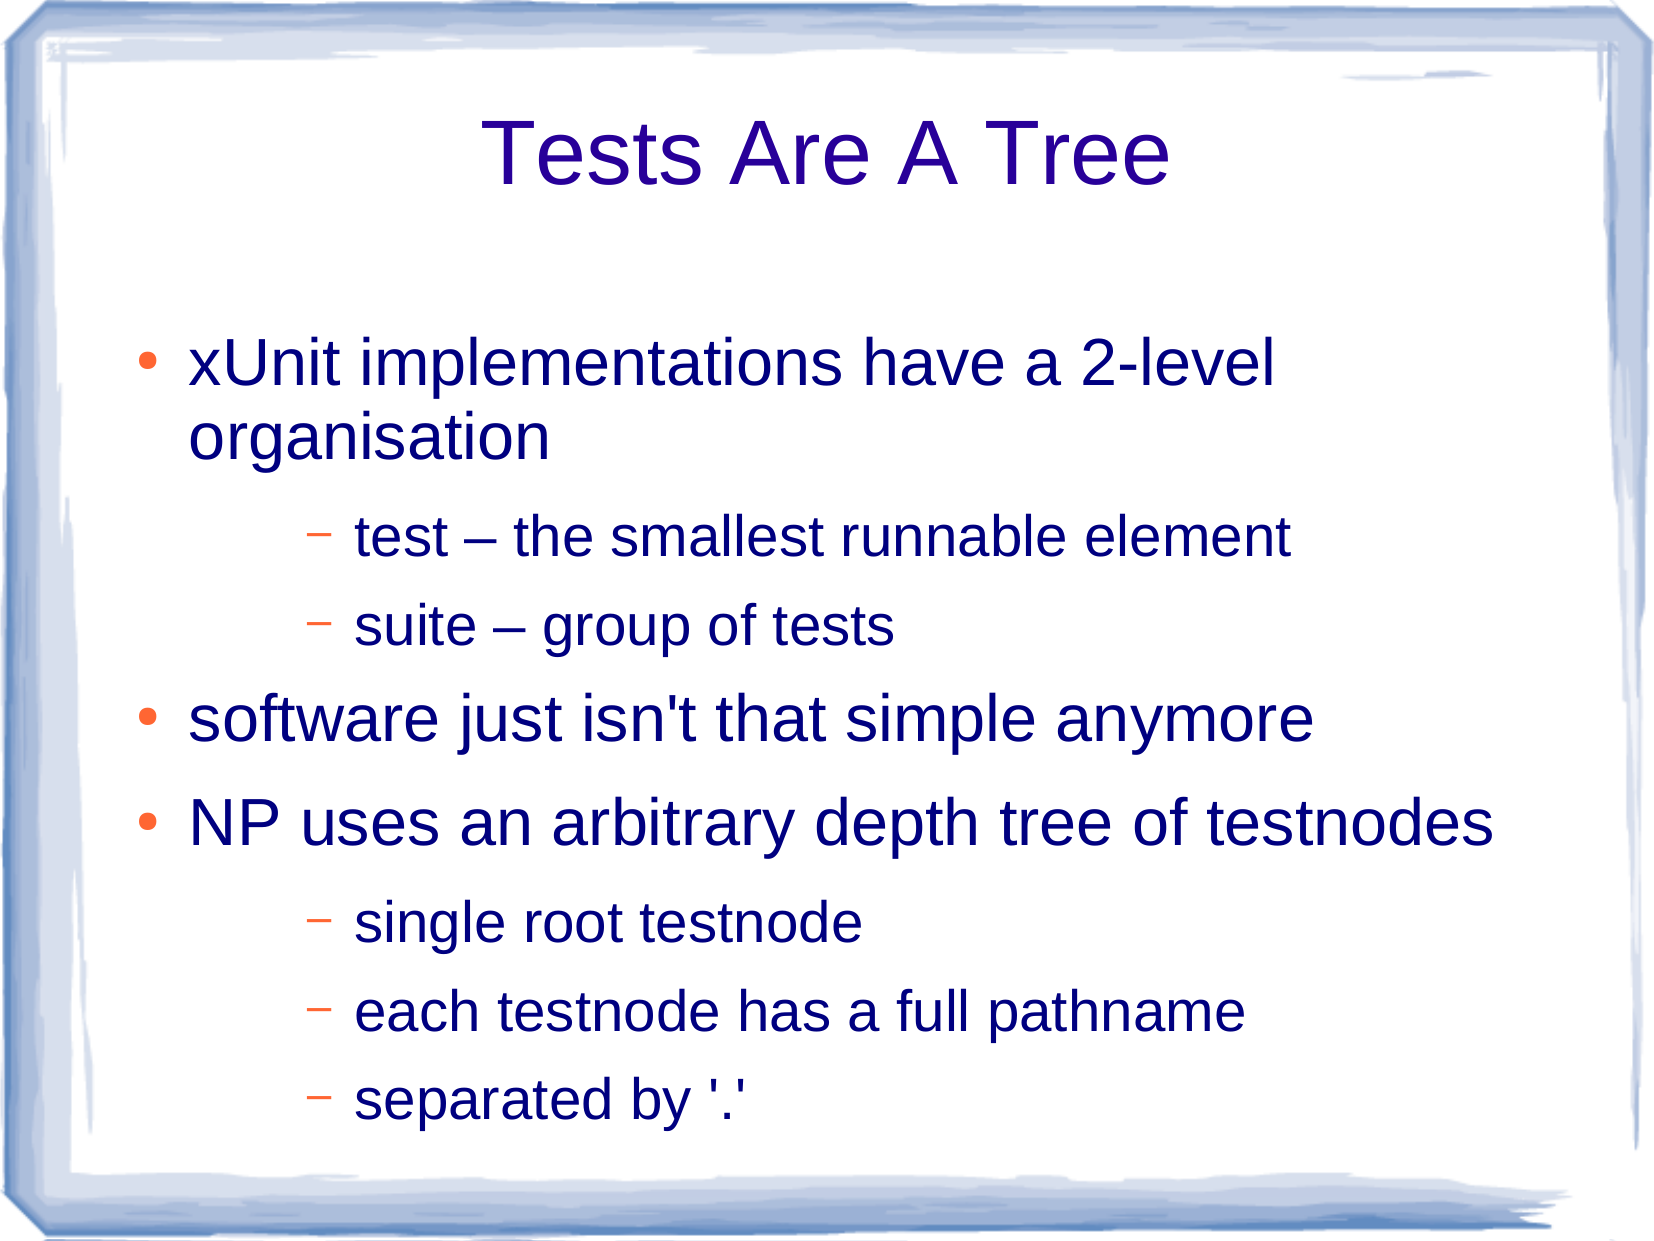

# Tests Are A Tree
xUnit implementations have a 2-level organisation
test – the smallest runnable element
suite – group of tests
software just isn't that simple anymore
NP uses an arbitrary depth tree of testnodes
single root testnode
each testnode has a full pathname
separated by '.'